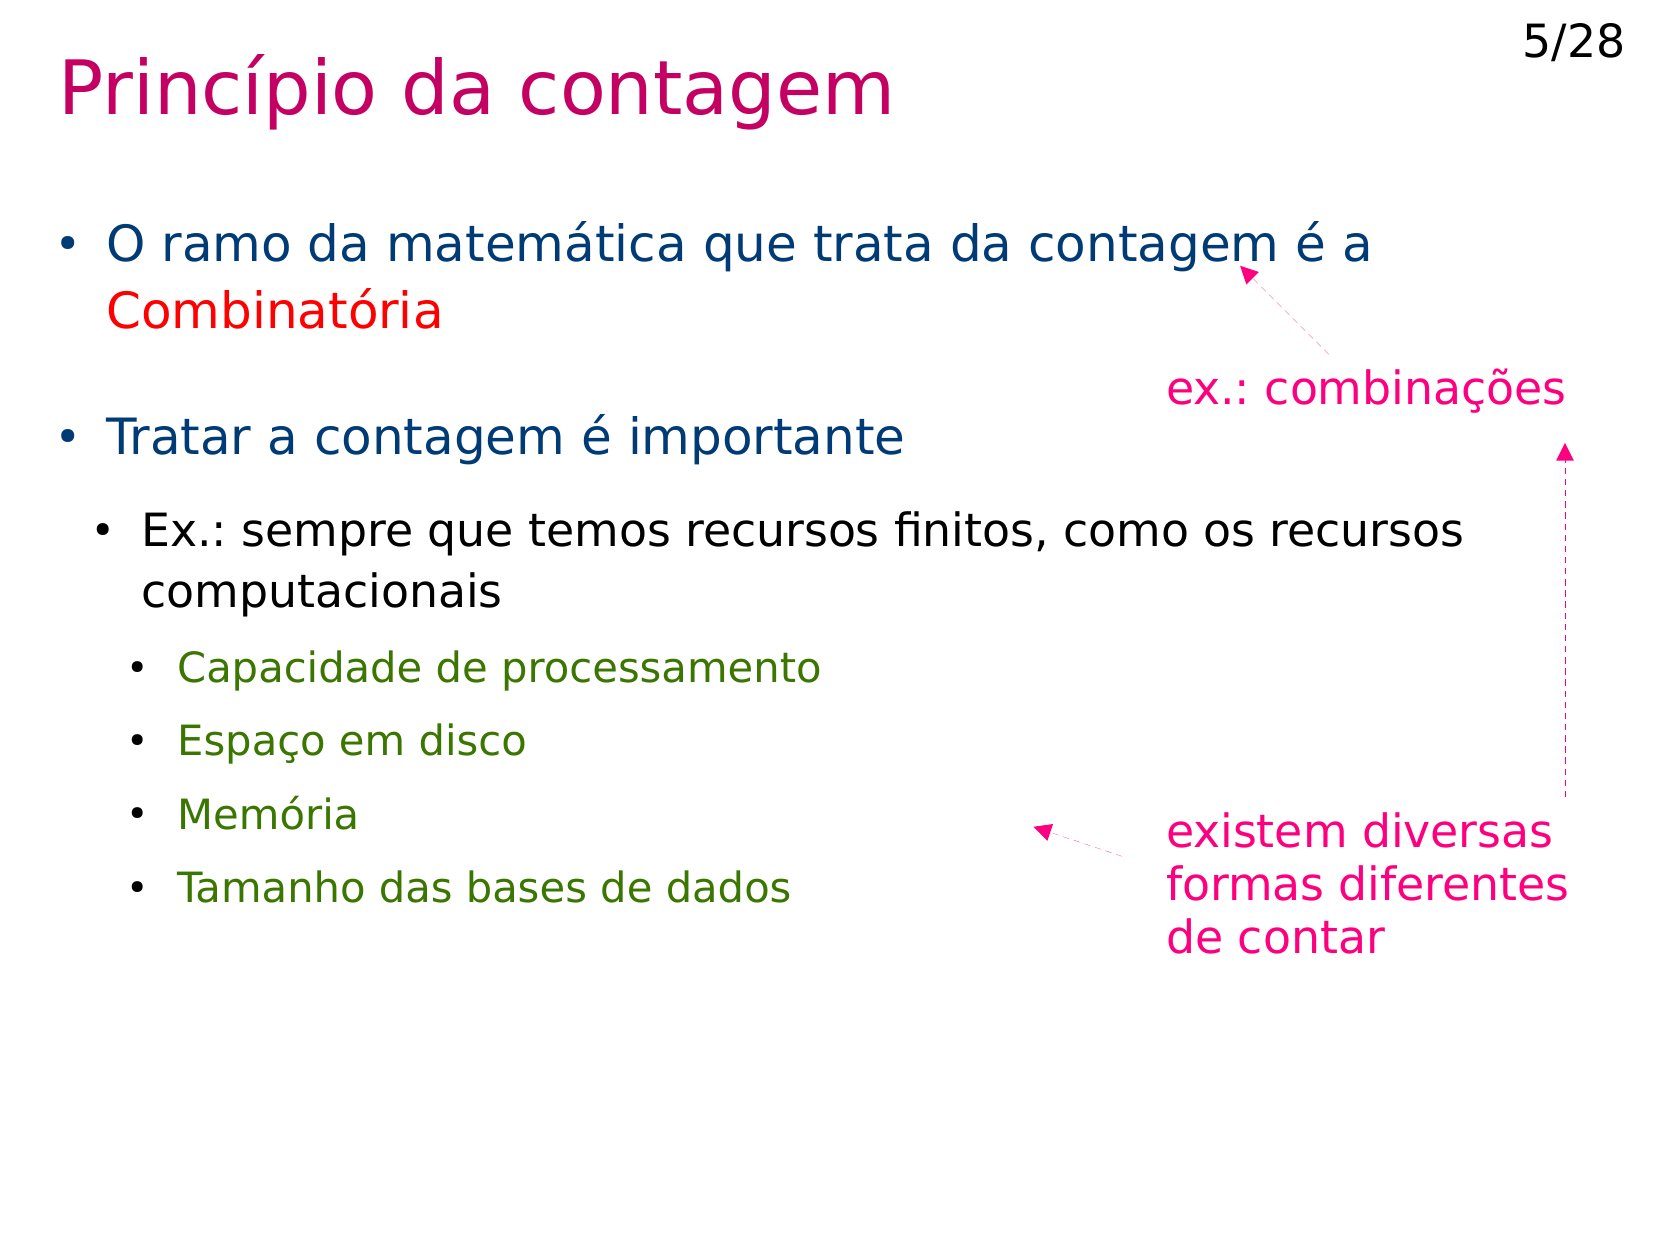

5
# Princípio da contagem
O ramo da matemática que trata da contagem é a Combinatória
Tratar a contagem é importante
Ex.: sempre que temos recursos finitos, como os recursos computacionais
Capacidade de processamento
Espaço em disco
Memória
Tamanho das bases de dados
ex.: combinações
existem diversas formas diferentes de contar